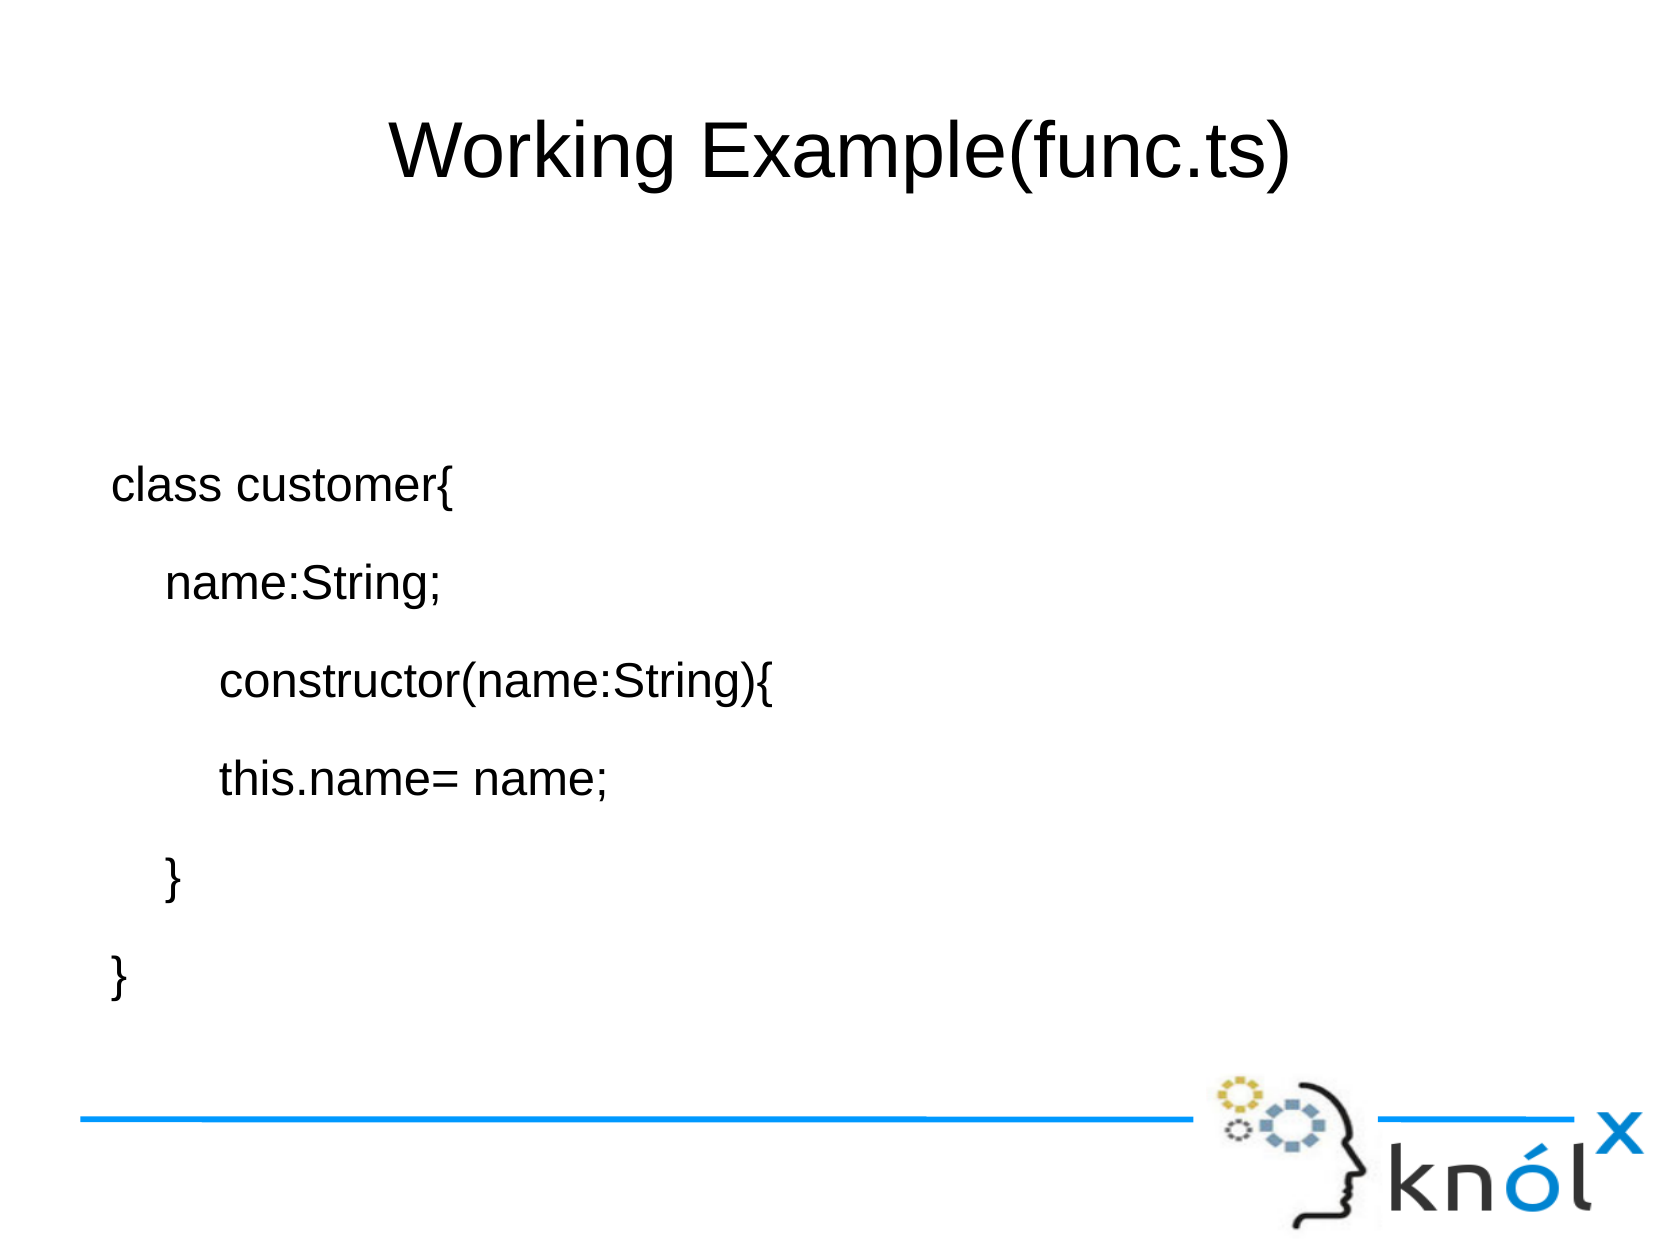

# Working Example(func.ts)
class customer{
 name:String;
 constructor(name:String){
 this.name= name;
 }
}